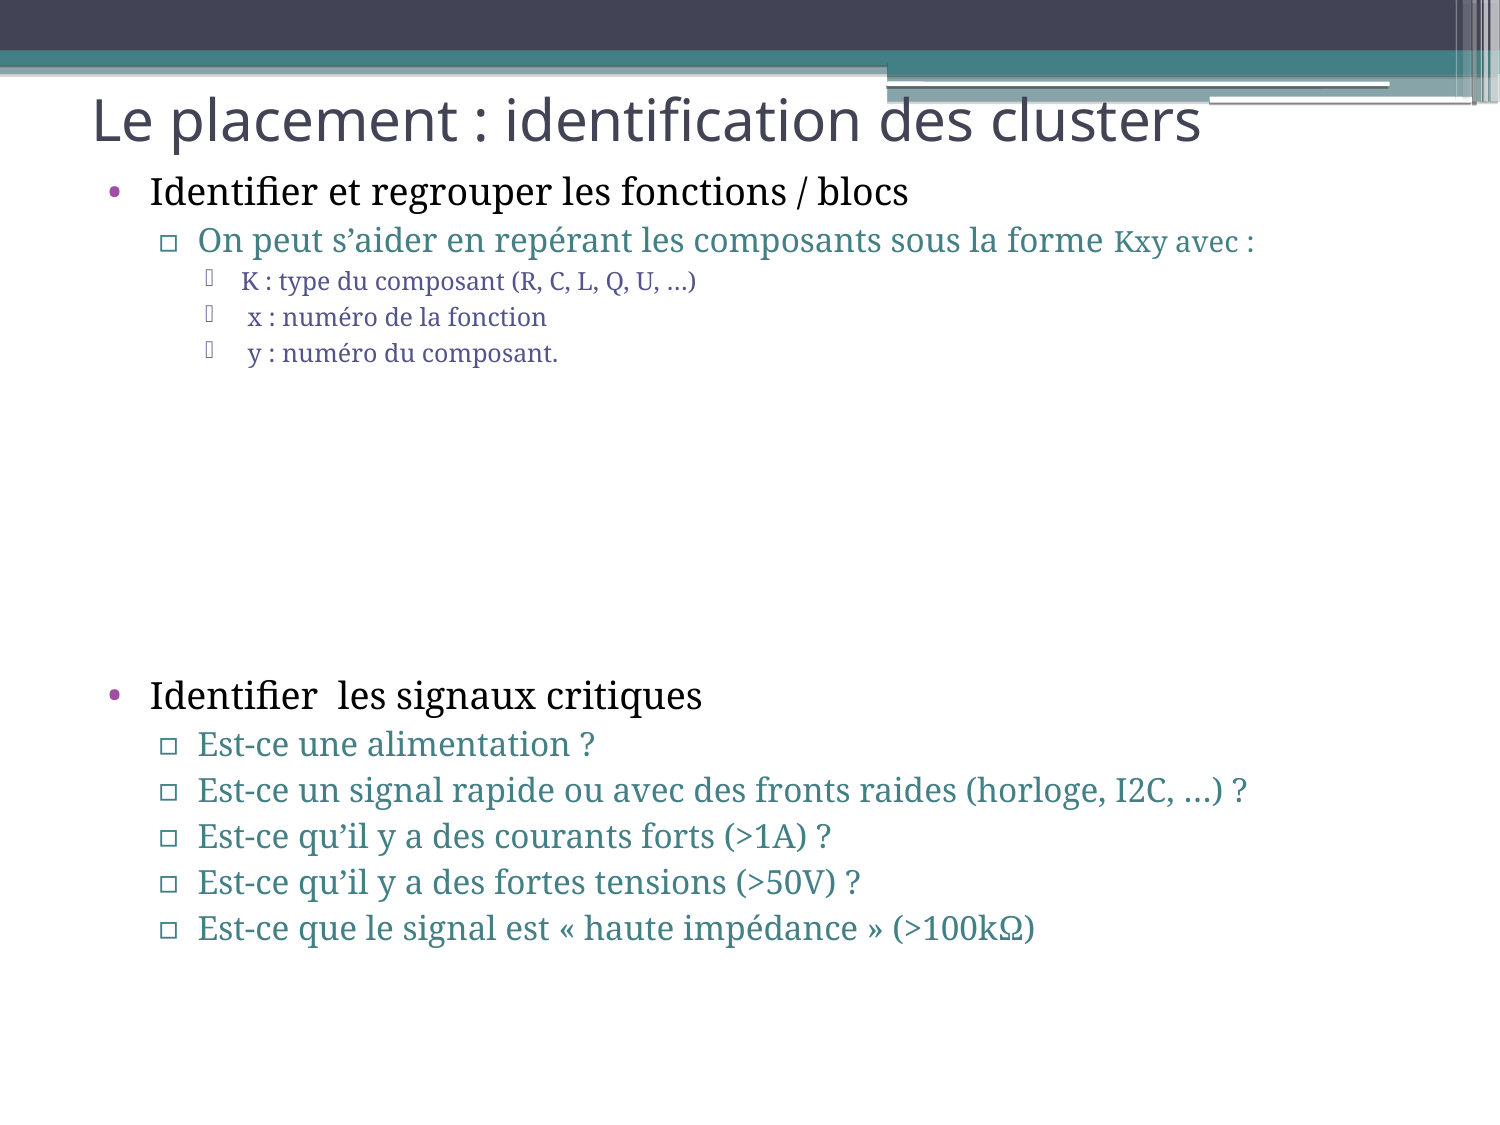

# Le placement : identification des clusters
Identifier et regrouper les fonctions / blocs
On peut s’aider en repérant les composants sous la forme Kxy avec :
K : type du composant (R, C, L, Q, U, …)
 x : numéro de la fonction
 y : numéro du composant.
Identifier les signaux critiques
Est-ce une alimentation ?
Est-ce un signal rapide ou avec des fronts raides (horloge, I2C, …) ?
Est-ce qu’il y a des courants forts (>1A) ?
Est-ce qu’il y a des fortes tensions (>50V) ?
Est-ce que le signal est « haute impédance » (>100kΩ)